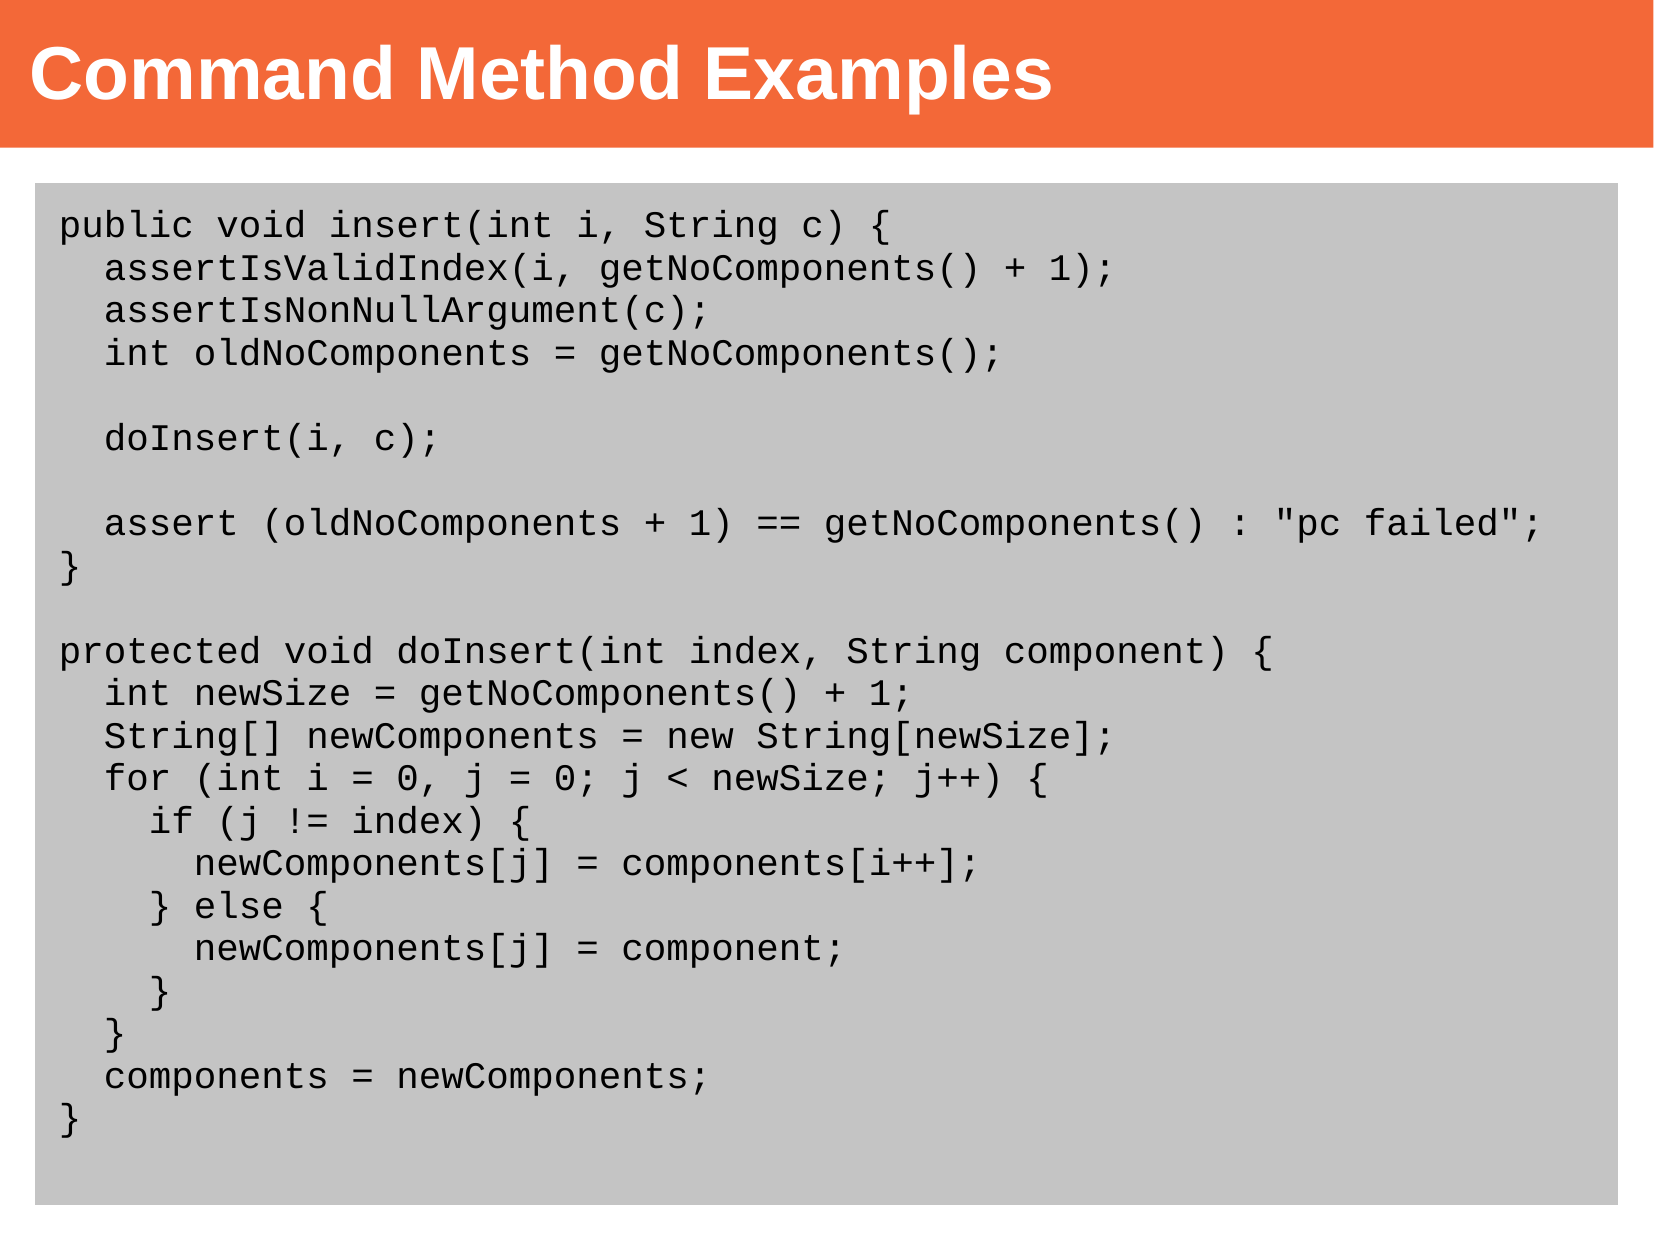

# Command Method Examples
public void insert(int i, String c) {
 assertIsValidIndex(i, getNoComponents() + 1);
 assertIsNonNullArgument(c);
 int oldNoComponents = getNoComponents();
 doInsert(i, c);
 assert (oldNoComponents + 1) == getNoComponents() : "pc failed";
}
protected void doInsert(int index, String component) {
 int newSize = getNoComponents() + 1;
 String[] newComponents = new String[newSize];
 for (int i = 0, j = 0; j < newSize; j++) {
 if (j != index) {
 newComponents[j] = components[i++];
 } else {
 newComponents[j] = component;
 }
 }
 components = newComponents;
}
Advanced Design and Programming
18
© 2018 Dirk Riehle - All Rights Reserved